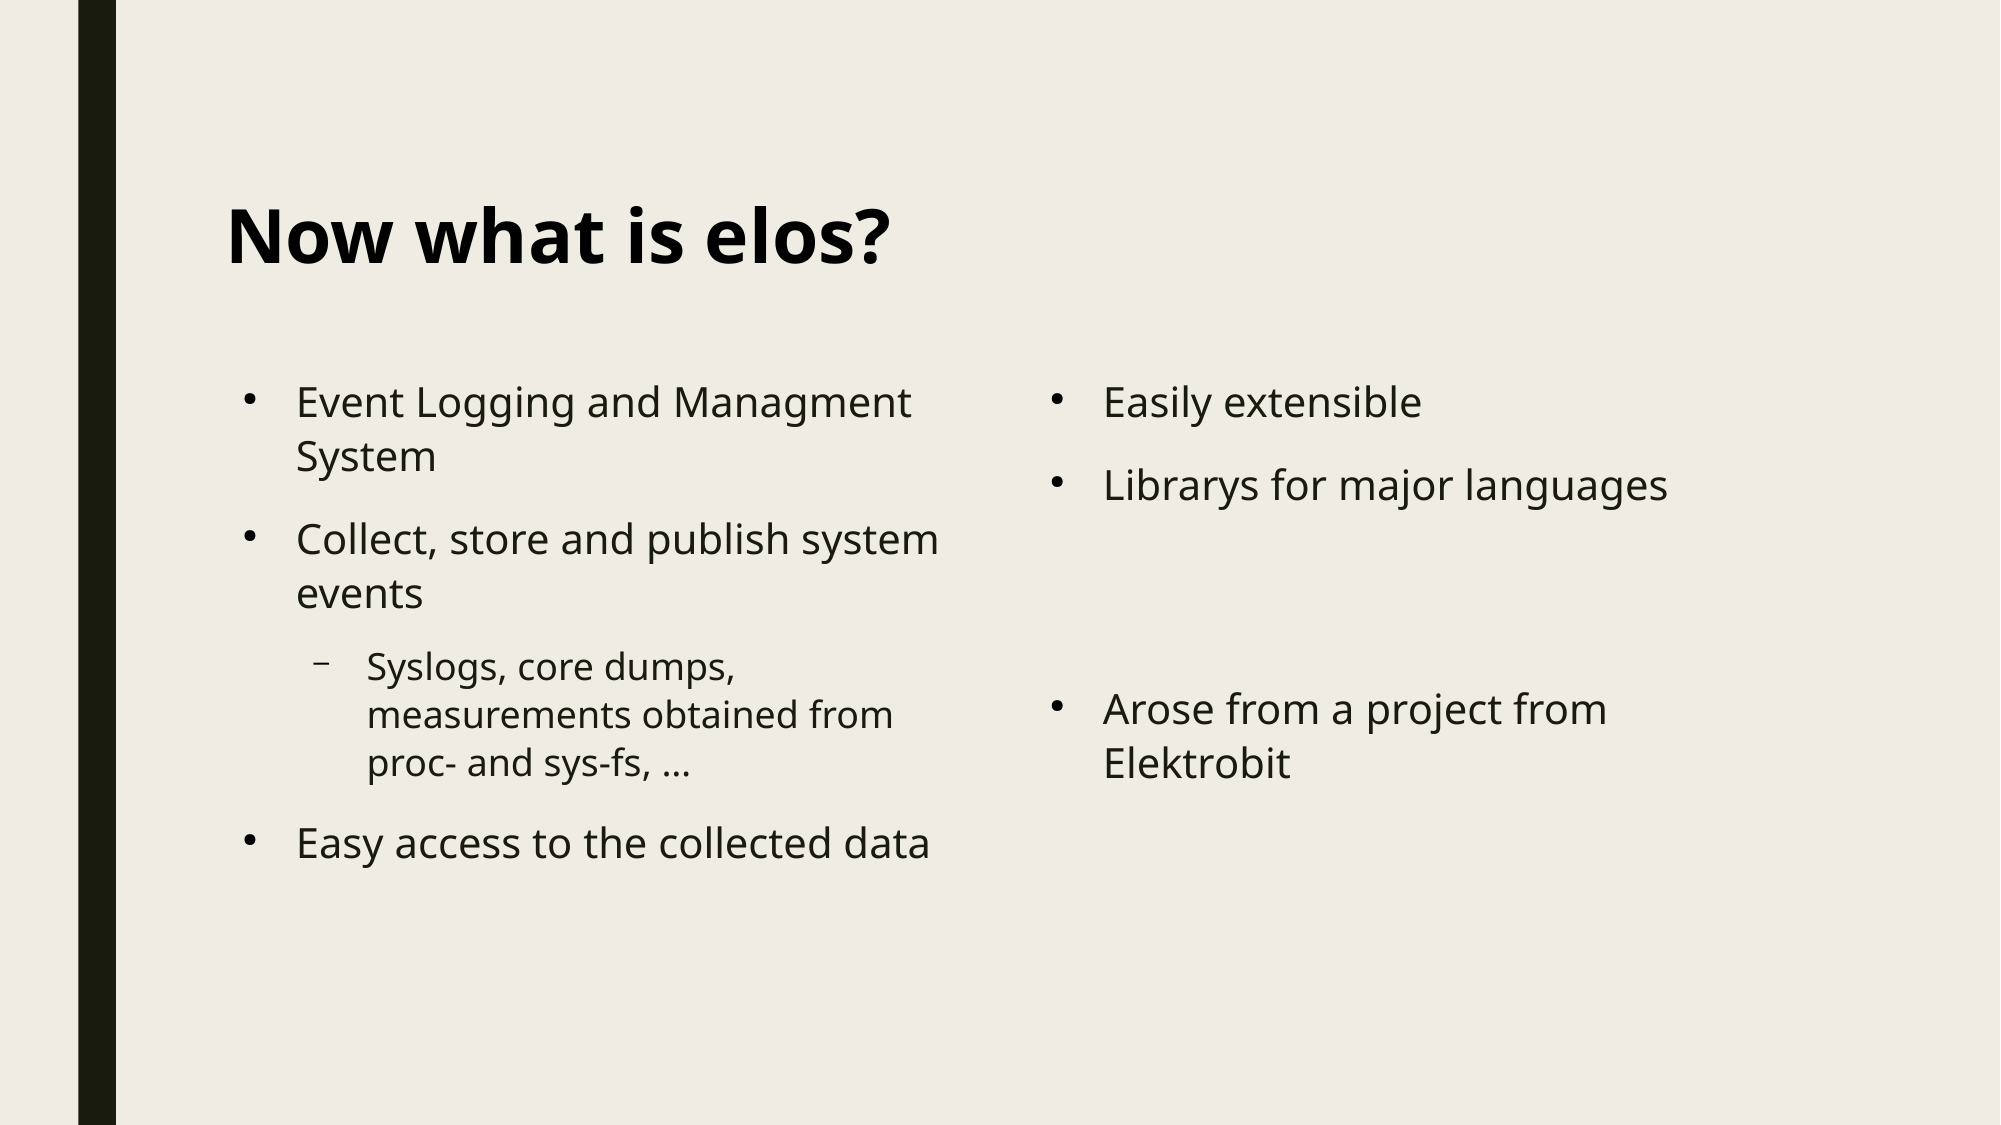

# Now what is elos?
Event Logging and Managment System
Collect, store and publish system events
Syslogs, core dumps, measurements obtained from proc- and sys-fs, …
Easy access to the collected data
Easily extensible
Librarys for major languages
Arose from a project from Elektrobit